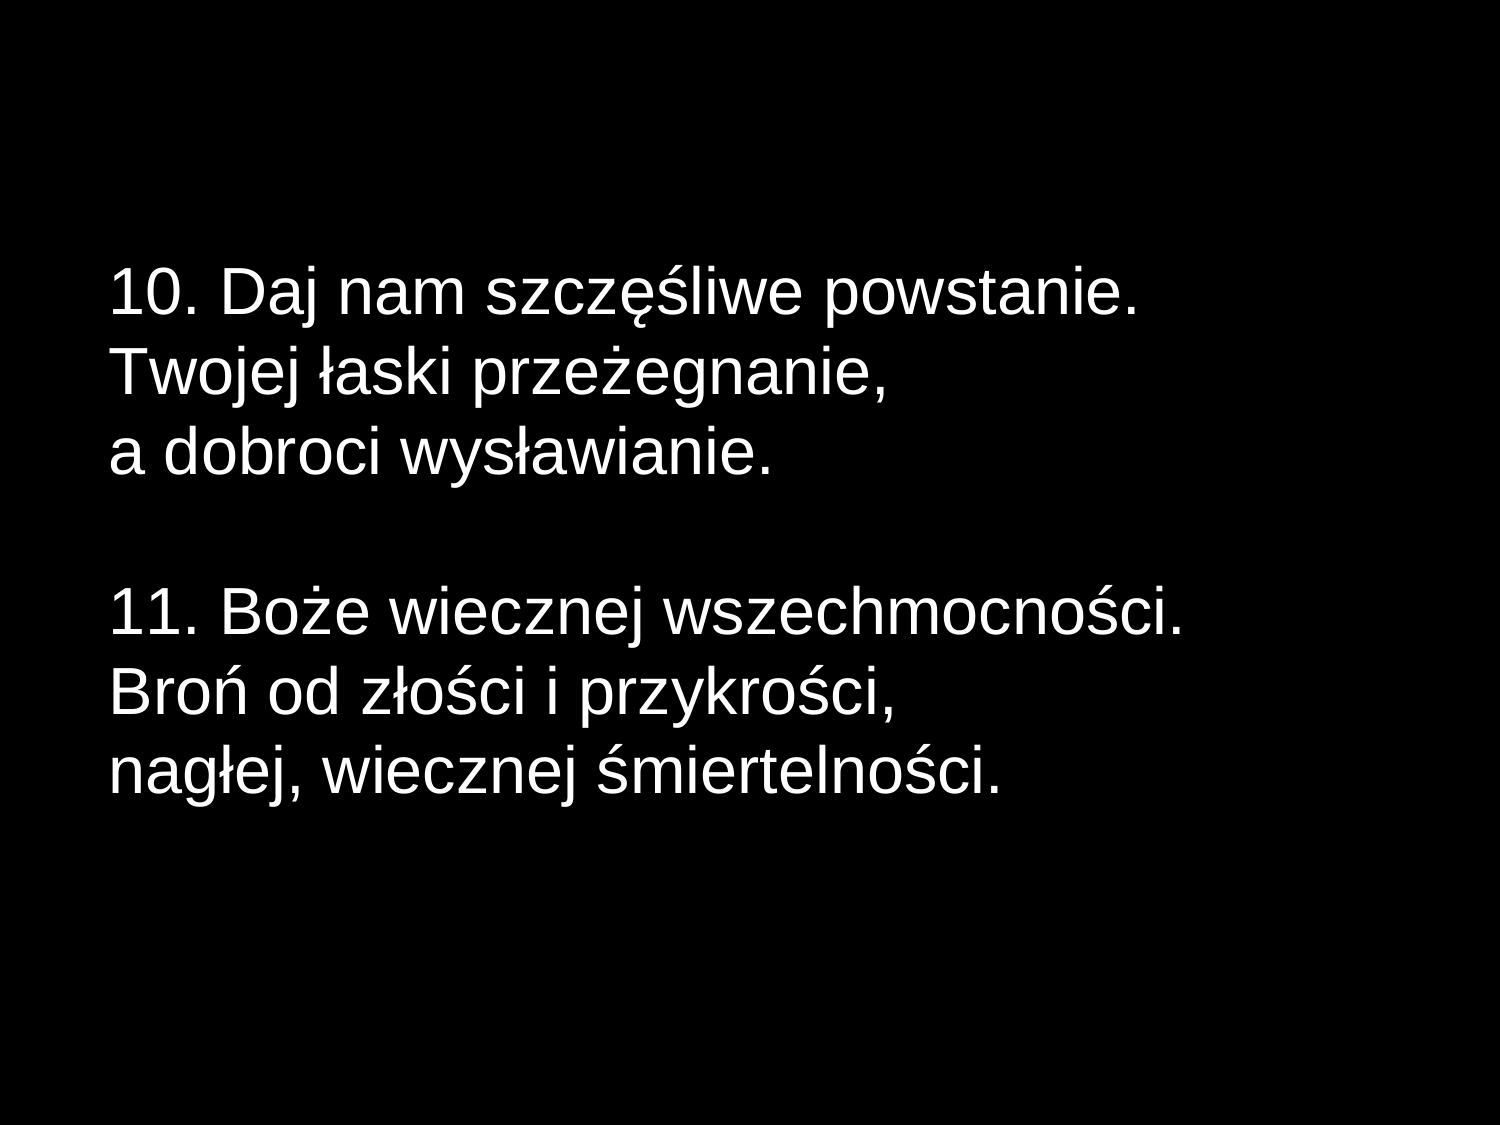

10. Daj nam szczęśliwe powstanie.
Twojej łaski przeżegnanie,
a dobroci wysławianie.
11. Boże wiecznej wszechmocności.
Broń od złości i przykrości,
nagłej, wiecznej śmiertelności.